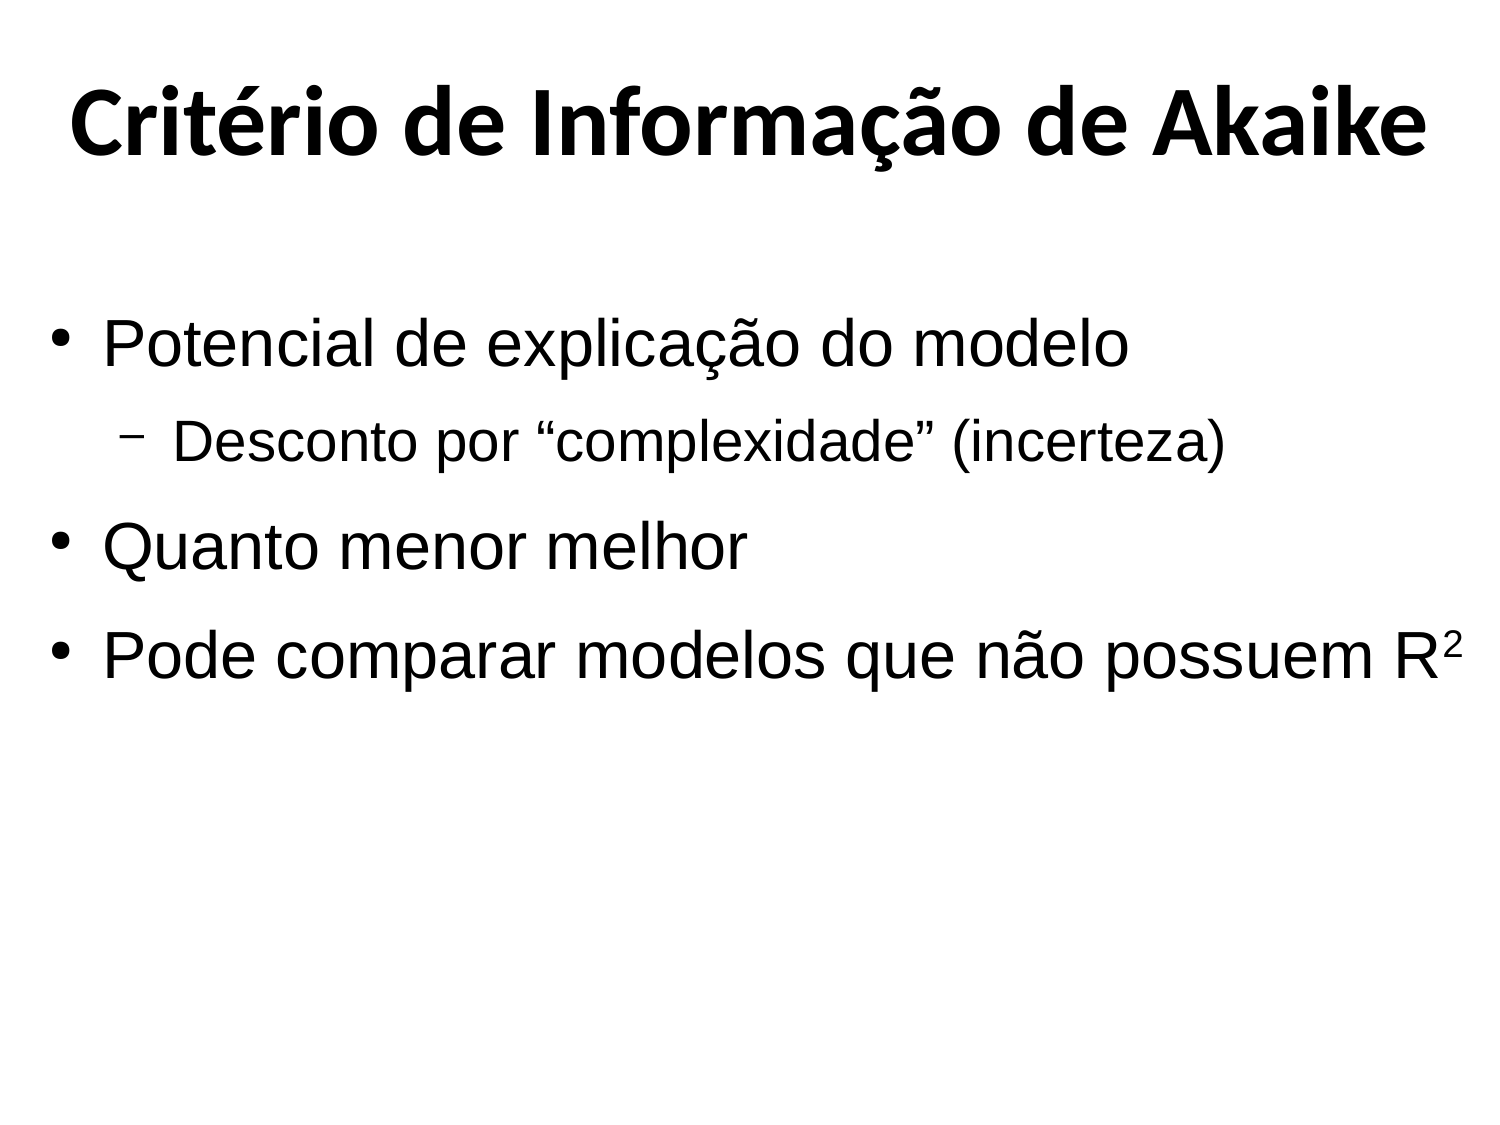

Critério de Informação de Akaike
# Potencial de explicação do modelo
Desconto por “complexidade” (incerteza)
Quanto menor melhor
Pode comparar modelos que não possuem R2